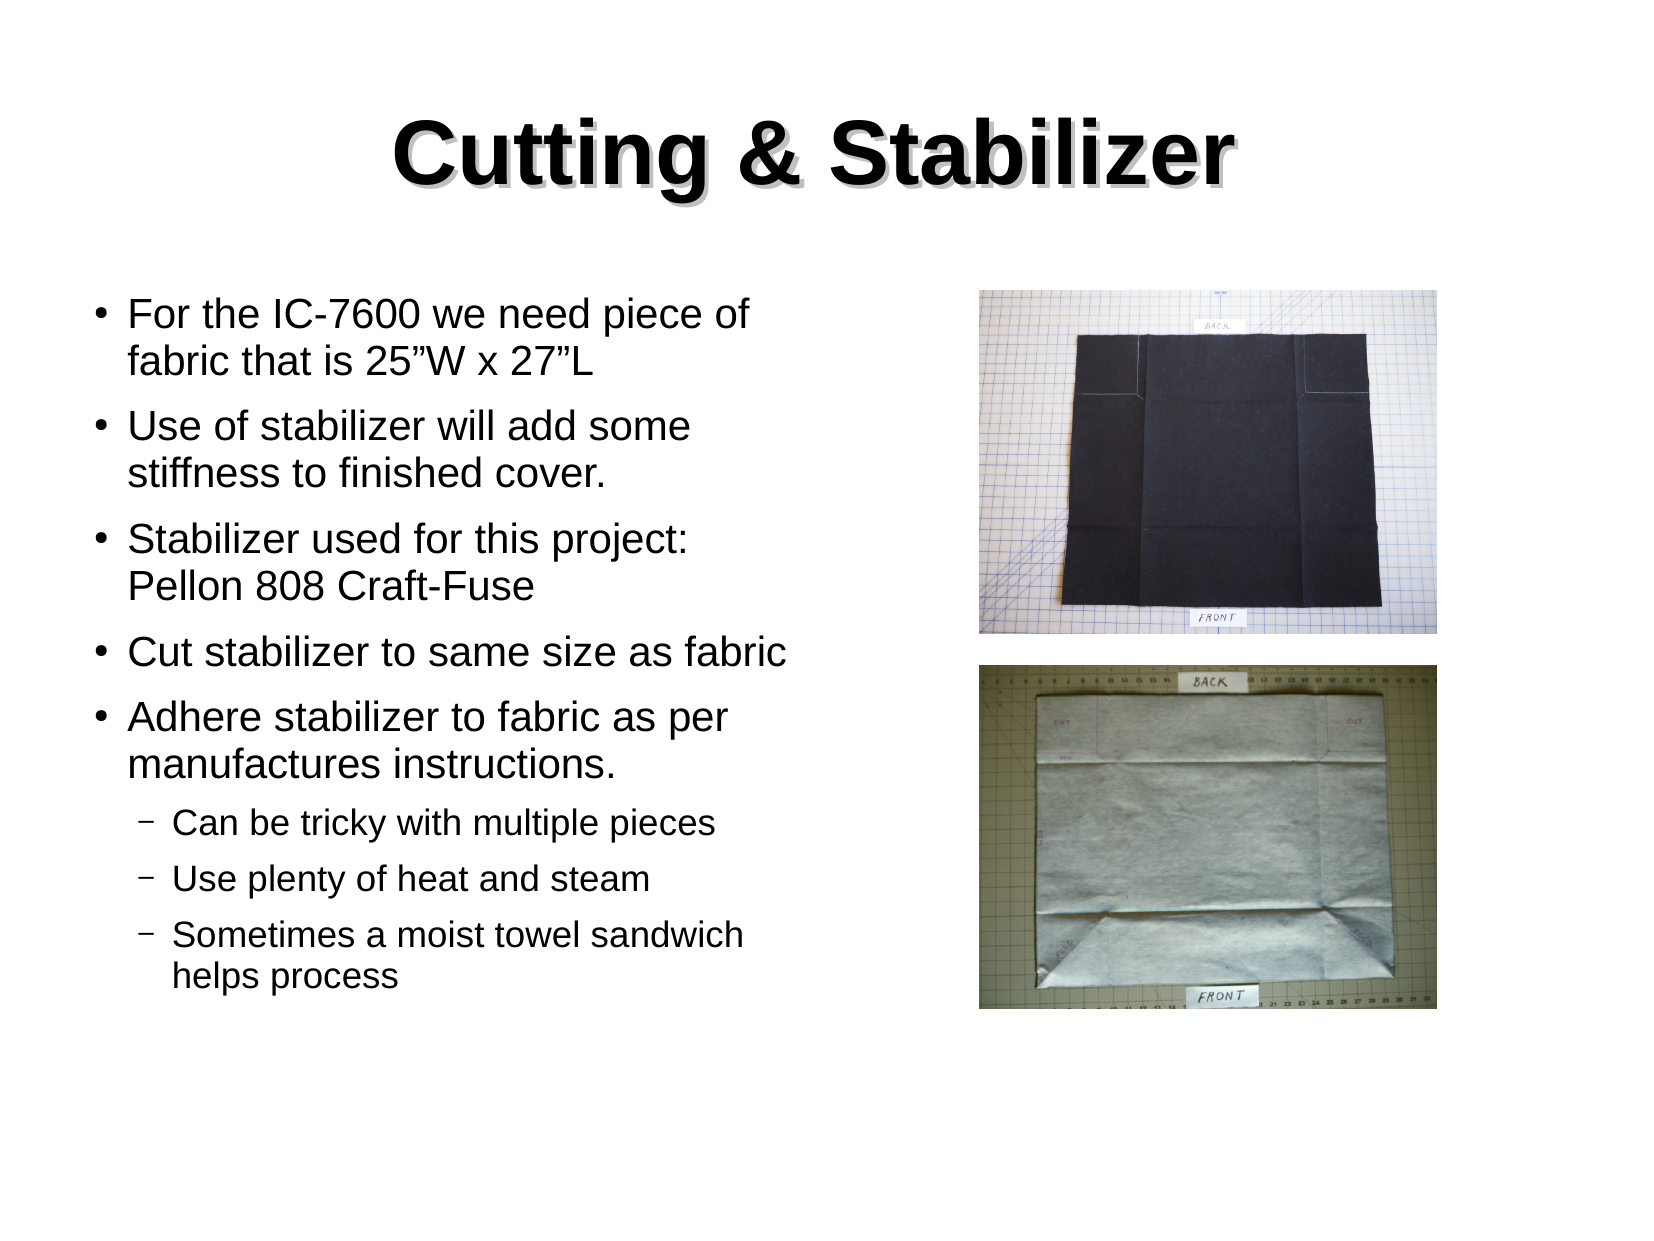

# Cutting & Stabilizer
For the IC-7600 we need piece of fabric that is 25”W x 27”L
Use of stabilizer will add some stiffness to finished cover.
Stabilizer used for this project: Pellon 808 Craft-Fuse
Cut stabilizer to same size as fabric
Adhere stabilizer to fabric as per manufactures instructions.
Can be tricky with multiple pieces
Use plenty of heat and steam
Sometimes a moist towel sandwich helps process